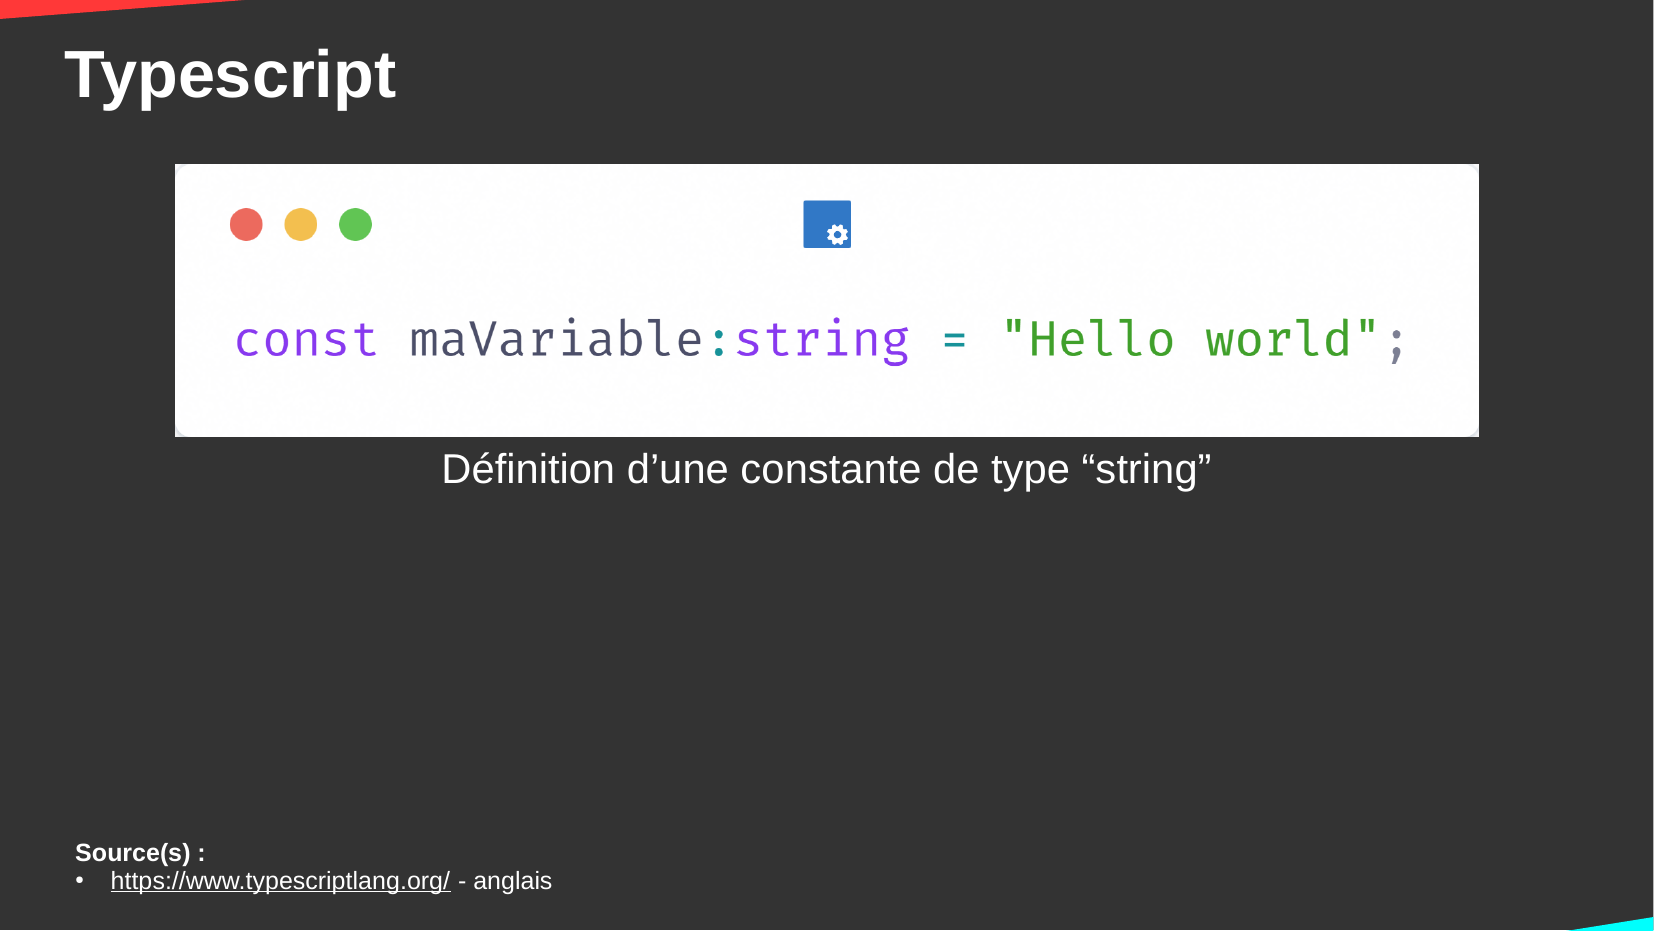

# Typescript
Définition d’une constante de type “string”
Source(s) :
https://www.typescriptlang.org/ - anglais